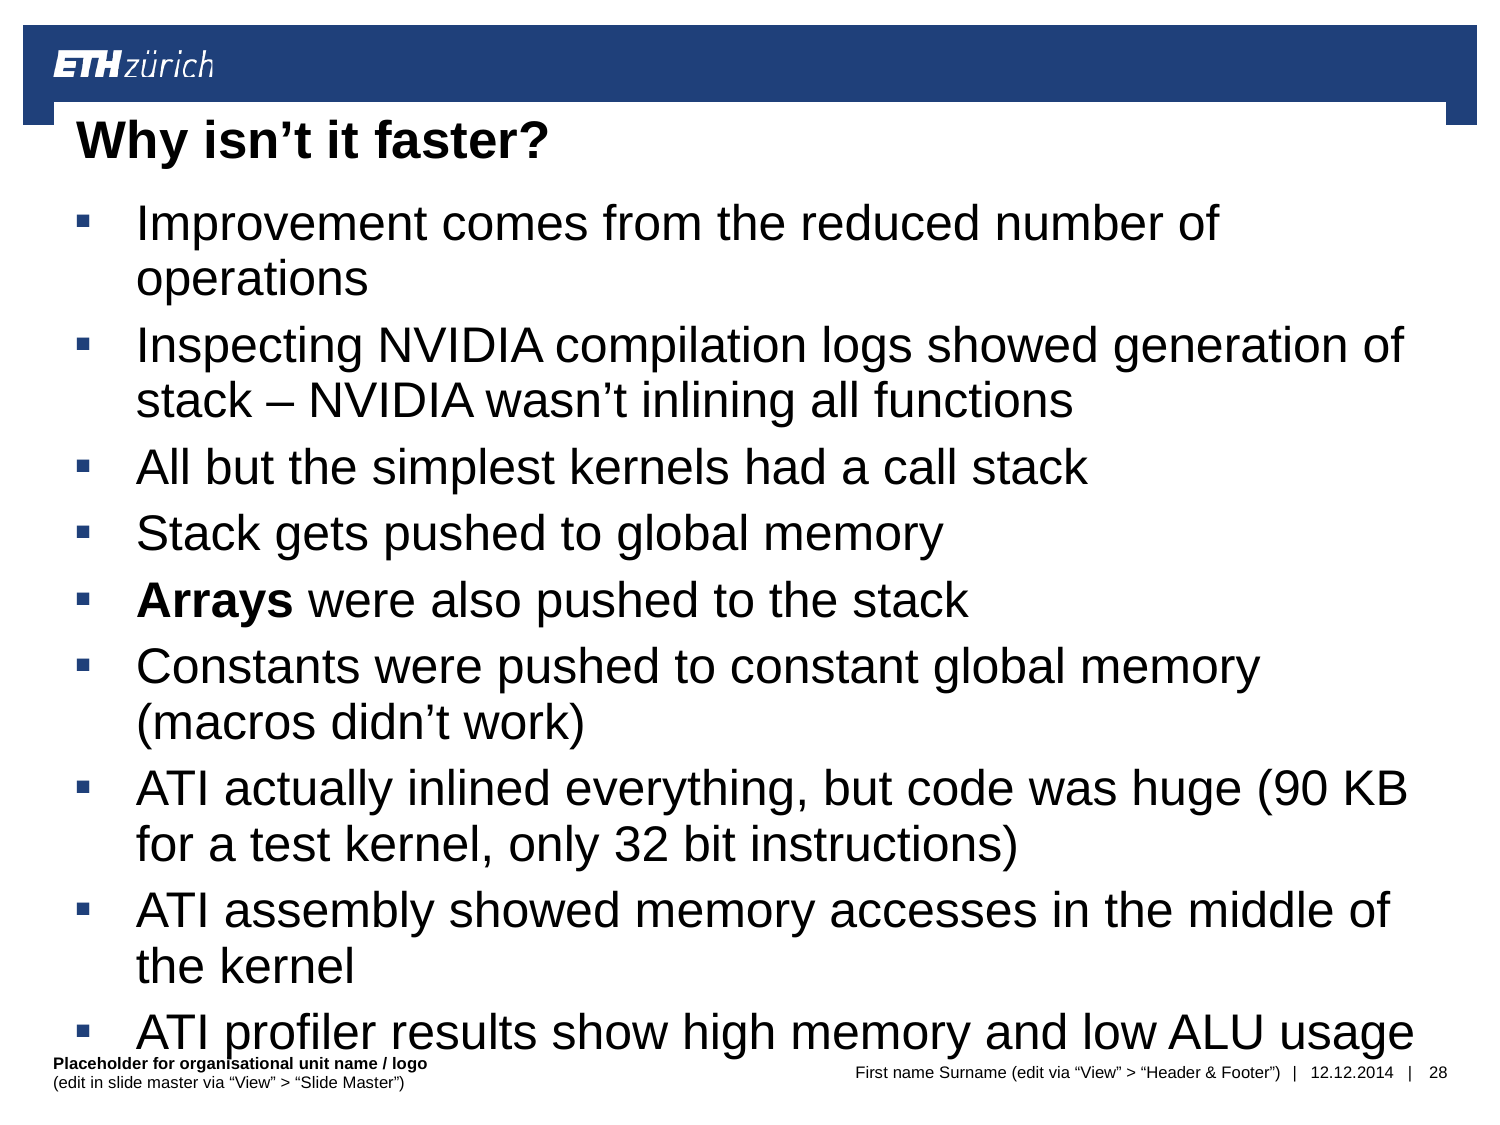

# Why isn’t it faster?
Improvement comes from the reduced number of operations
Inspecting NVIDIA compilation logs showed generation of stack – NVIDIA wasn’t inlining all functions
All but the simplest kernels had a call stack
Stack gets pushed to global memory
Arrays were also pushed to the stack
Constants were pushed to constant global memory (macros didn’t work)
ATI actually inlined everything, but code was huge (90 KB for a test kernel, only 32 bit instructions)
ATI assembly showed memory accesses in the middle of the kernel
ATI profiler results show high memory and low ALU usage
First name Surname (edit via “View” > “Header & Footer”)
12.12.2014
28